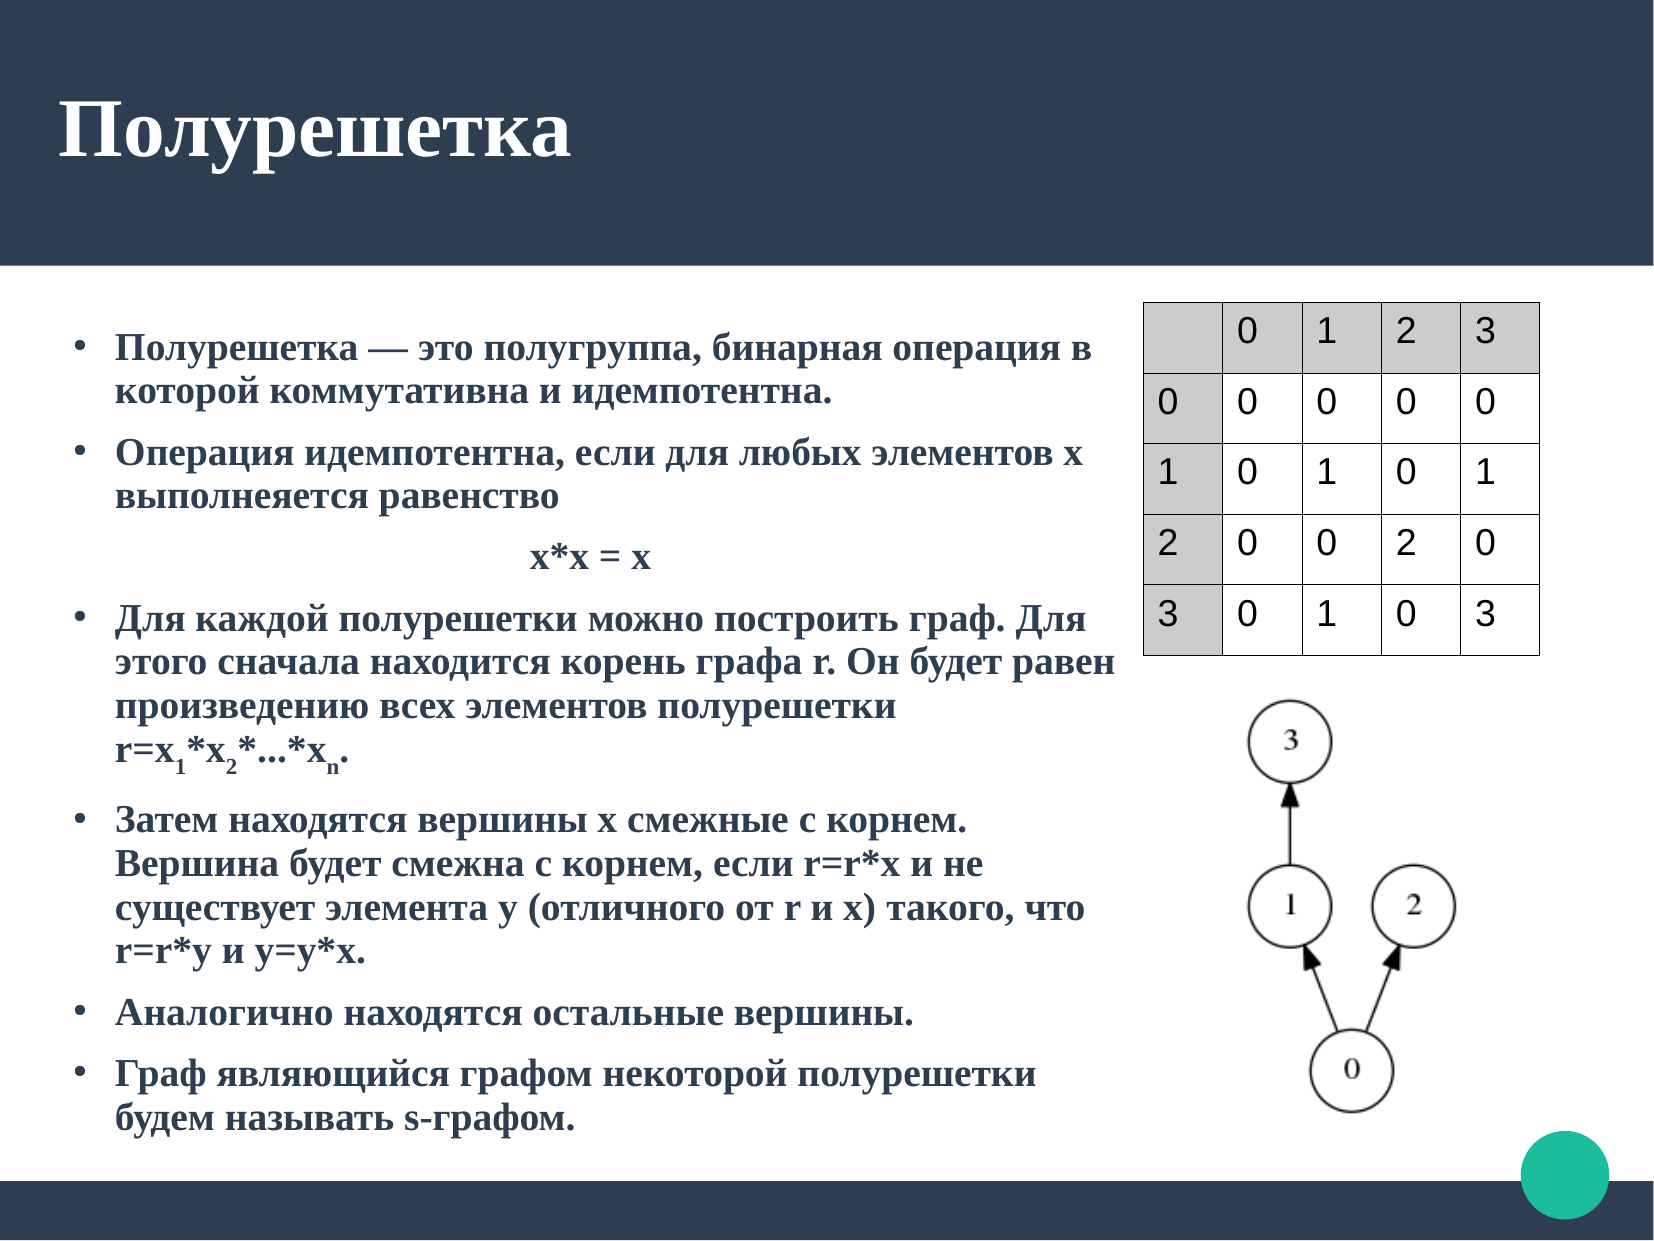

# Полурешетка
| | 0 | 1 | 2 | 3 |
| --- | --- | --- | --- | --- |
| 0 | 0 | 0 | 0 | 0 |
| 1 | 0 | 1 | 0 | 1 |
| 2 | 0 | 0 | 2 | 0 |
| 3 | 0 | 1 | 0 | 3 |
Полурешетка — это полугруппа, бинарная операция в которой коммутативна и идемпотентна.
Операция идемпотентна, если для любых элементов x выполнеяется равенство
x*x = x
Для каждой полурешетки можно построить граф. Для этого сначала находится корень графа r. Он будет равен произведению всех элементов полурешетки r=x1*x2*...*xn.
Затем находятся вершины x смежные с корнем. Вершина будет смежна с корнем, если r=r*x и не существует элемента y (отличного от r и x) такого, что r=r*y и y=y*x.
Аналогично находятся остальные вершины.
Граф являющийся графом некоторой полурешетки будем называть s-графом.